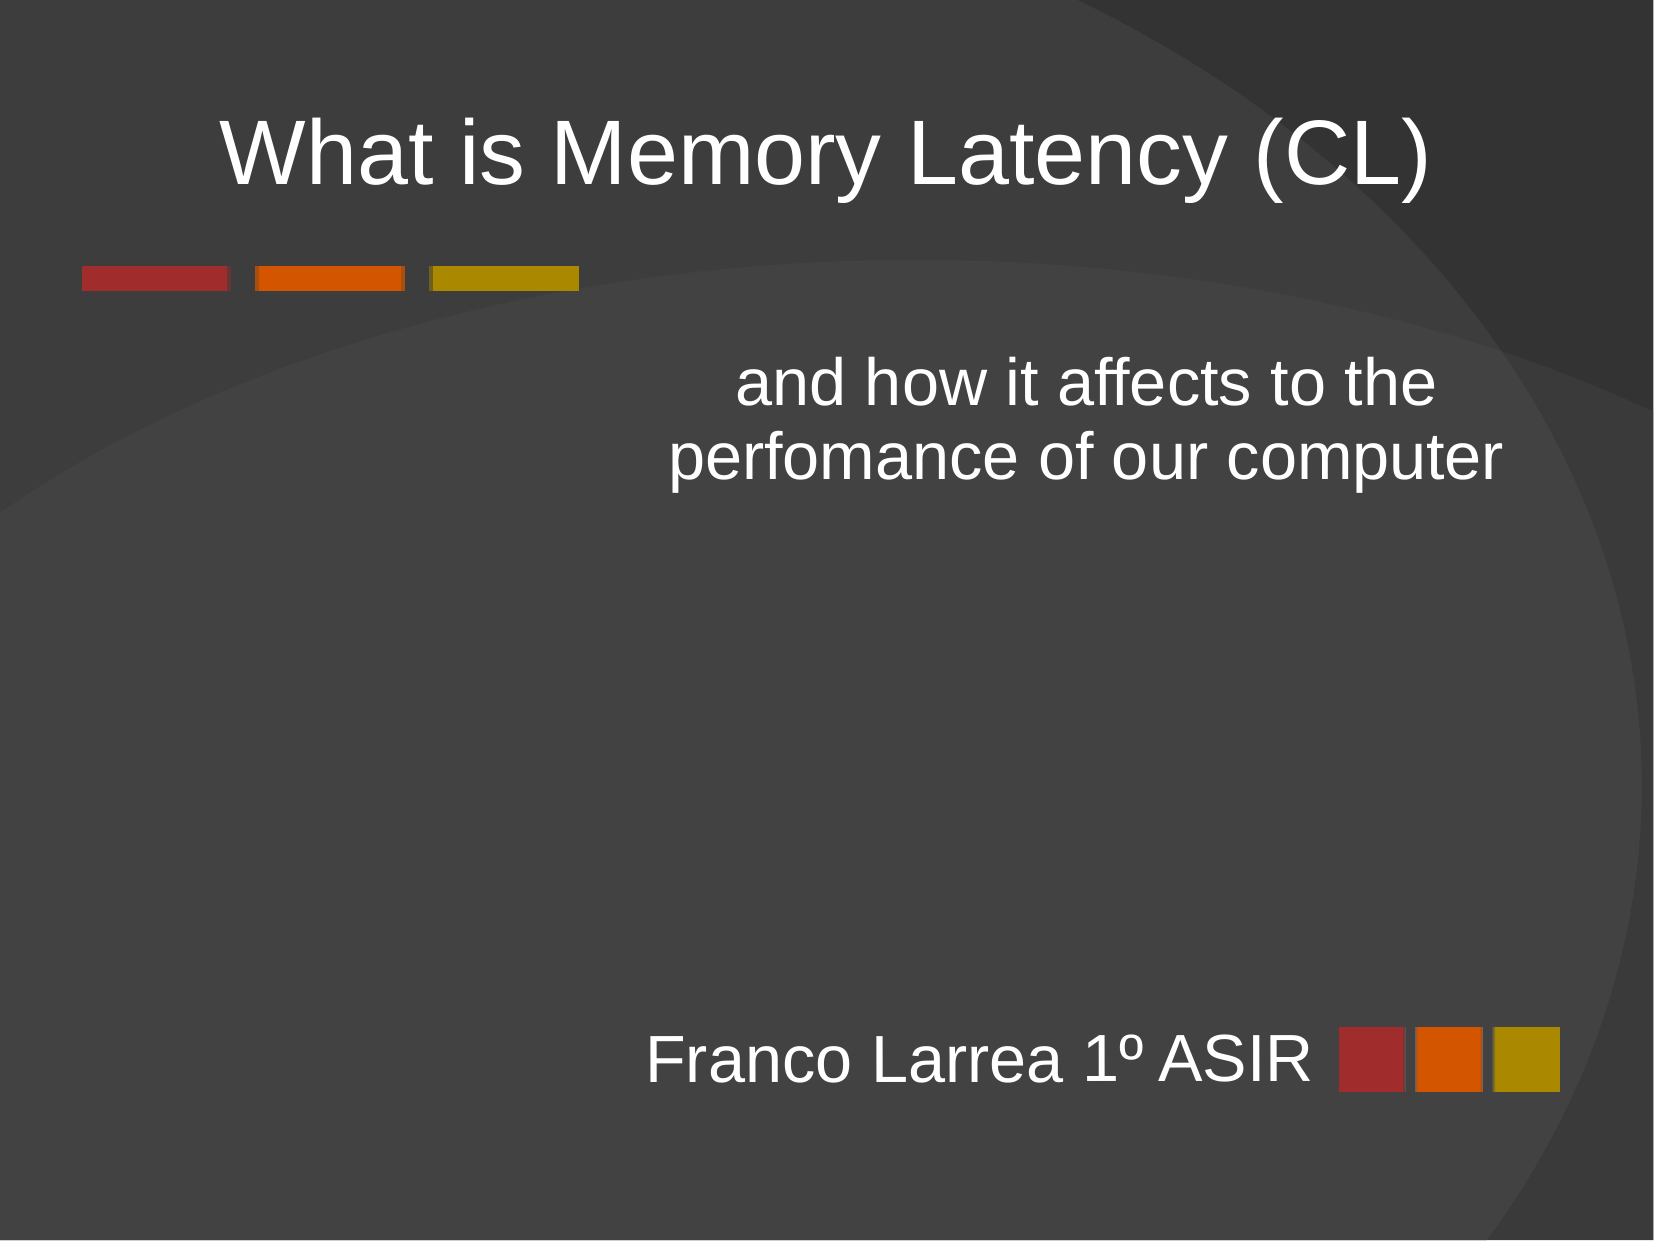

# What is Memory Latency (CL)
and how it affects to the perfomance of our computer
Franco Larrea 1º ASIR